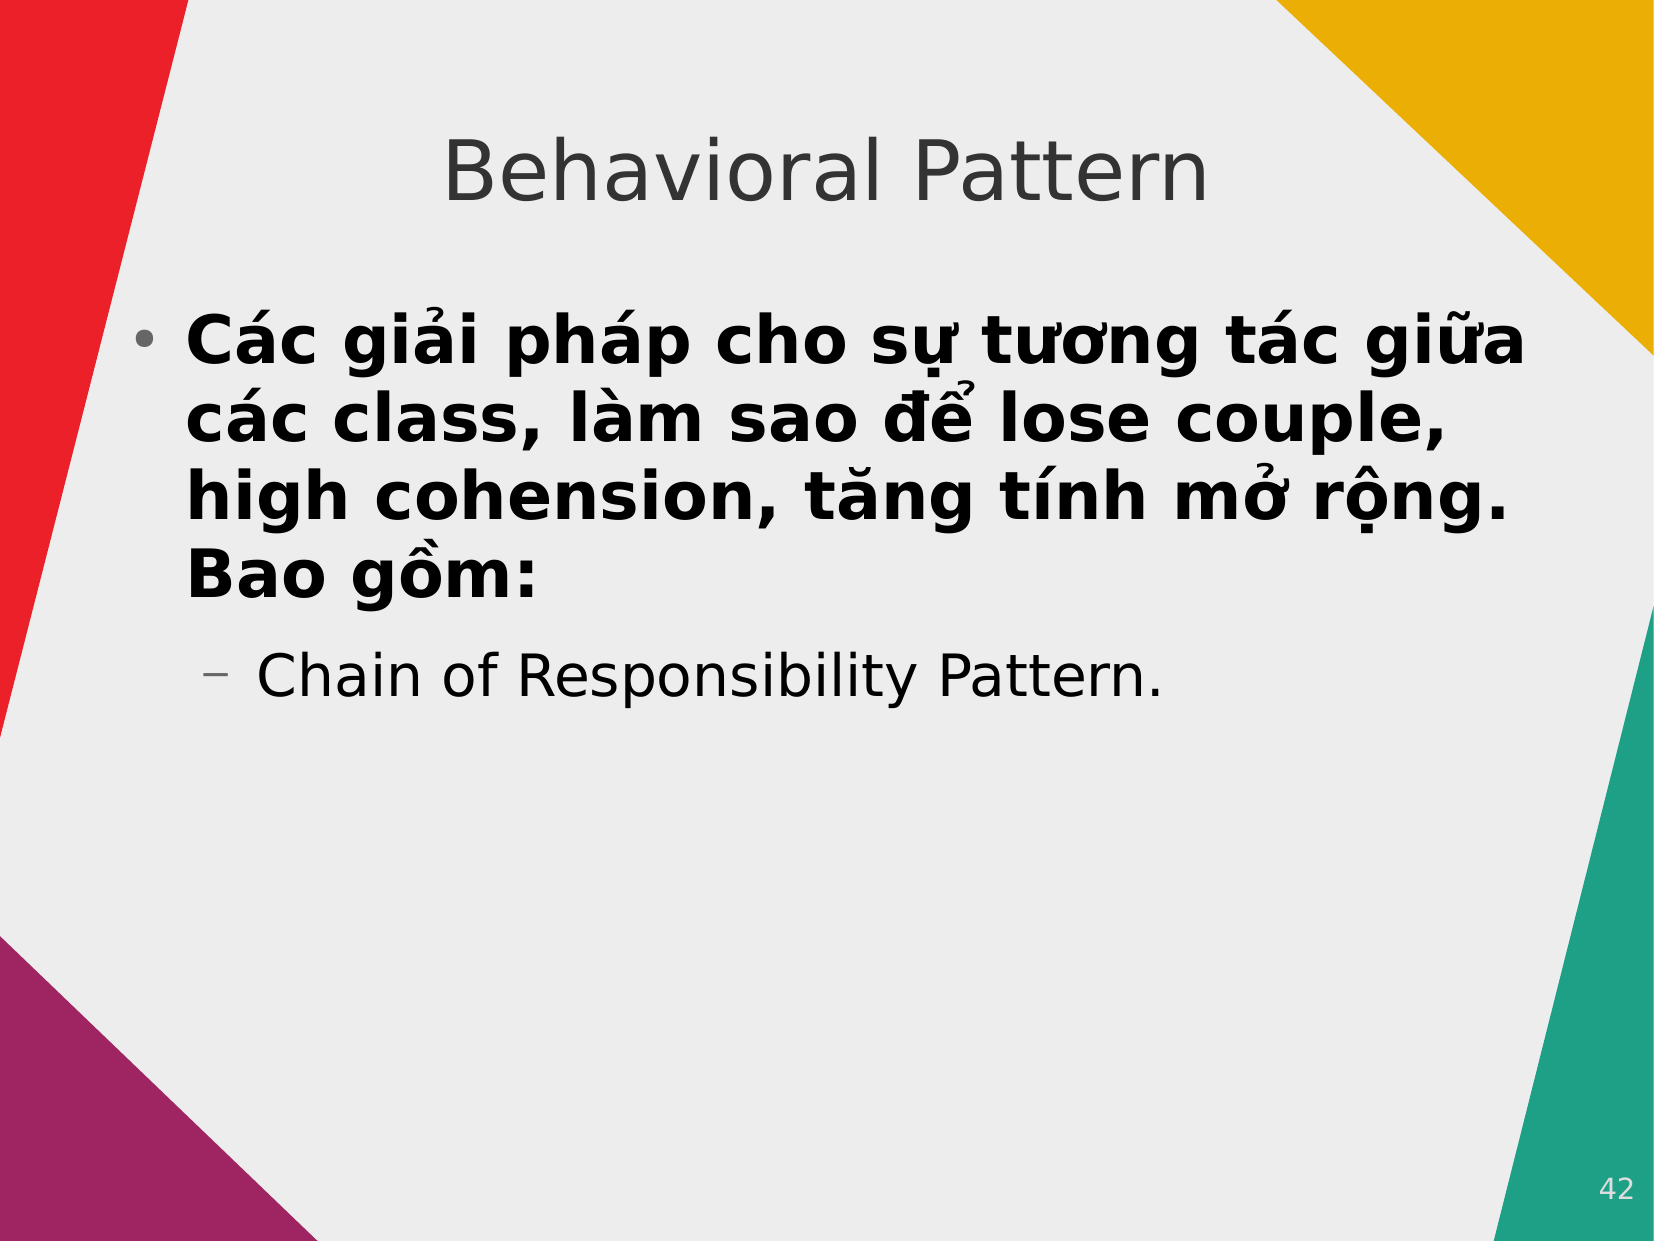

# Behavioral Pattern
Các giải pháp cho sự tương tác giữa các class, làm sao để lose couple, high cohension, tăng tính mở rộng. Bao gồm:
Chain of Responsibility Pattern.
42